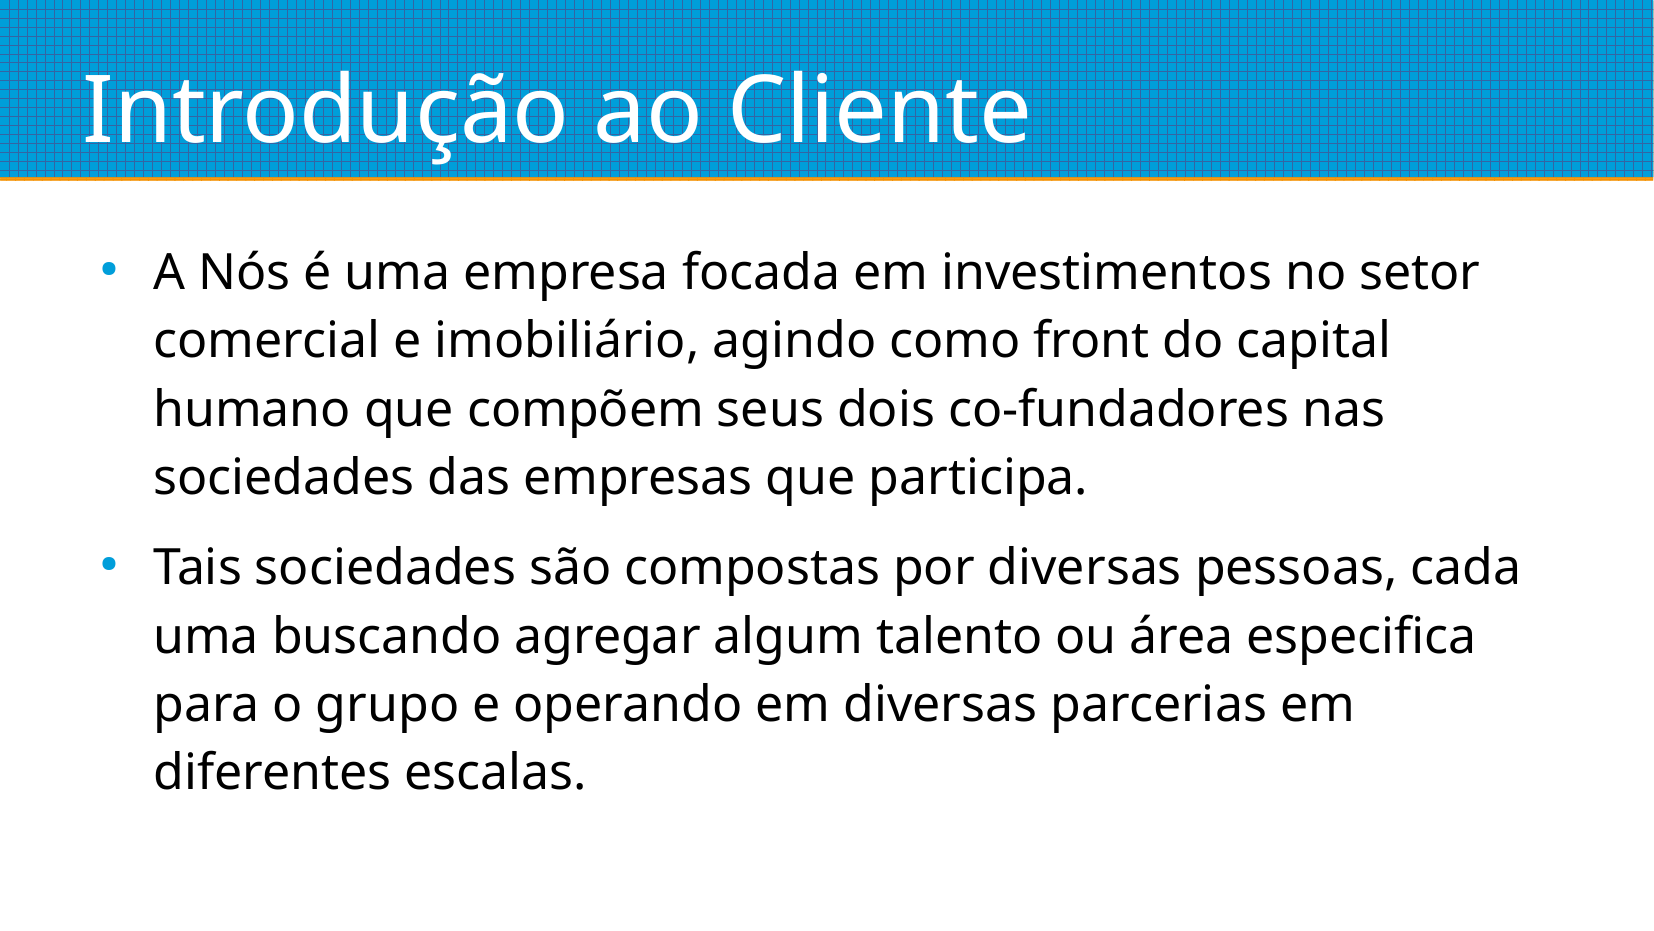

# Introdução ao Cliente
A Nós é uma empresa focada em investimentos no setor comercial e imobiliário, agindo como front do capital humano que compõem seus dois co-fundadores nas sociedades das empresas que participa.
Tais sociedades são compostas por diversas pessoas, cada uma buscando agregar algum talento ou área especifica para o grupo e operando em diversas parcerias em diferentes escalas.